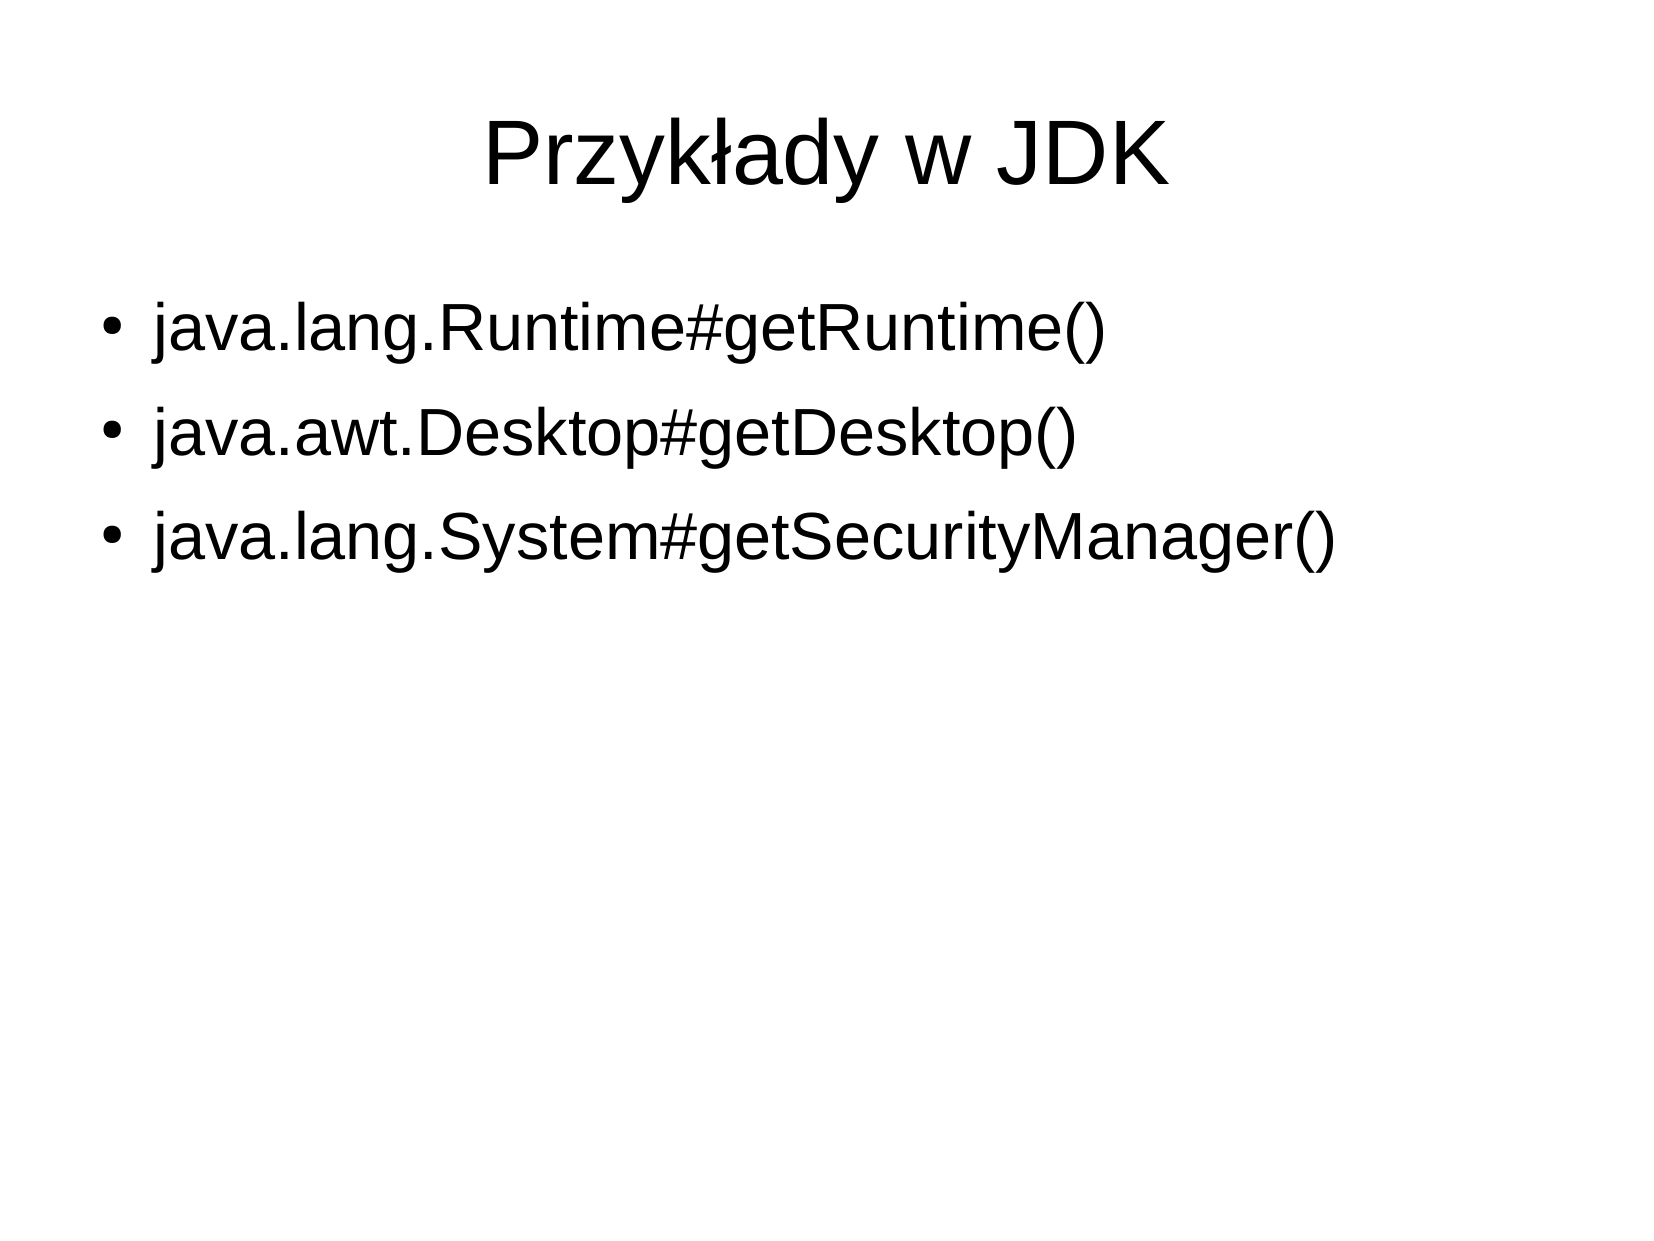

# Przykłady w JDK
java.lang.Runtime#getRuntime()
java.awt.Desktop#getDesktop()
java.lang.System#getSecurityManager()